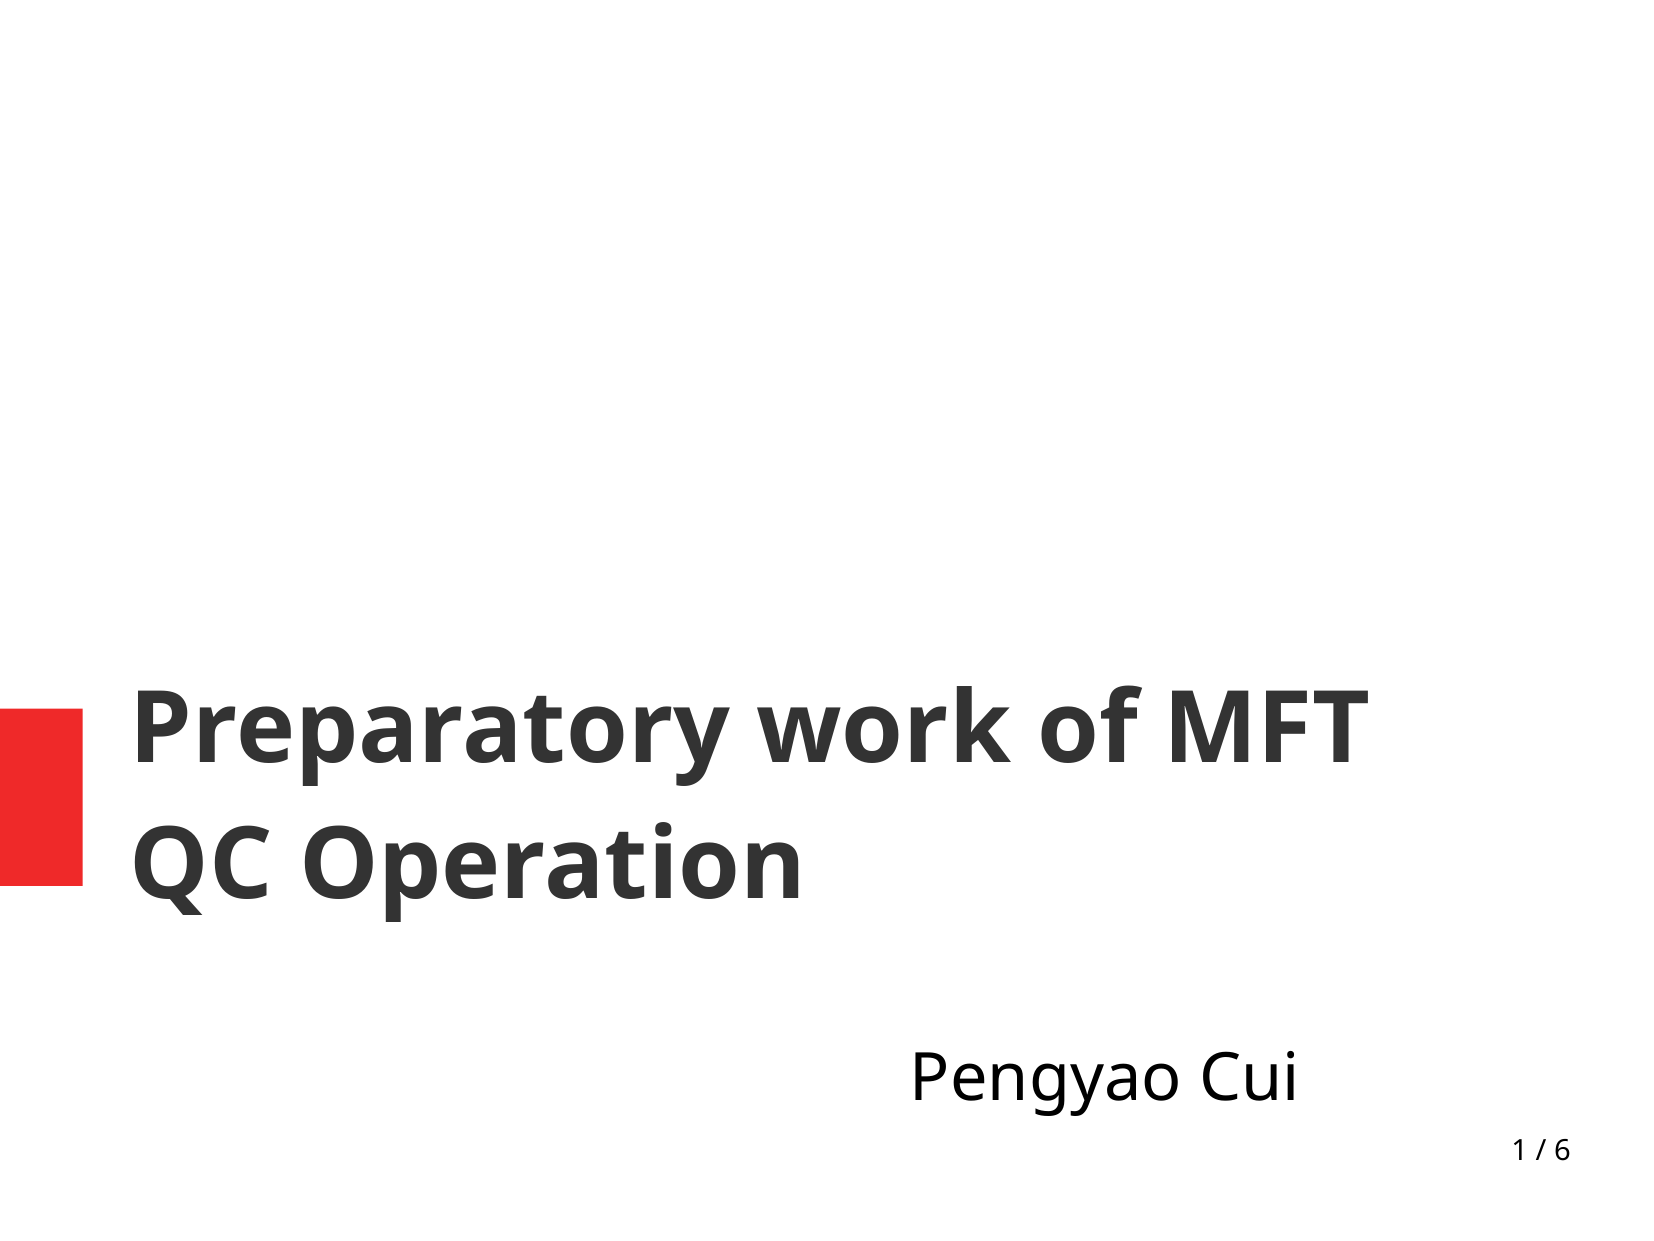

# Preparatory work of MFT QC Operation
Pengyao Cui
1